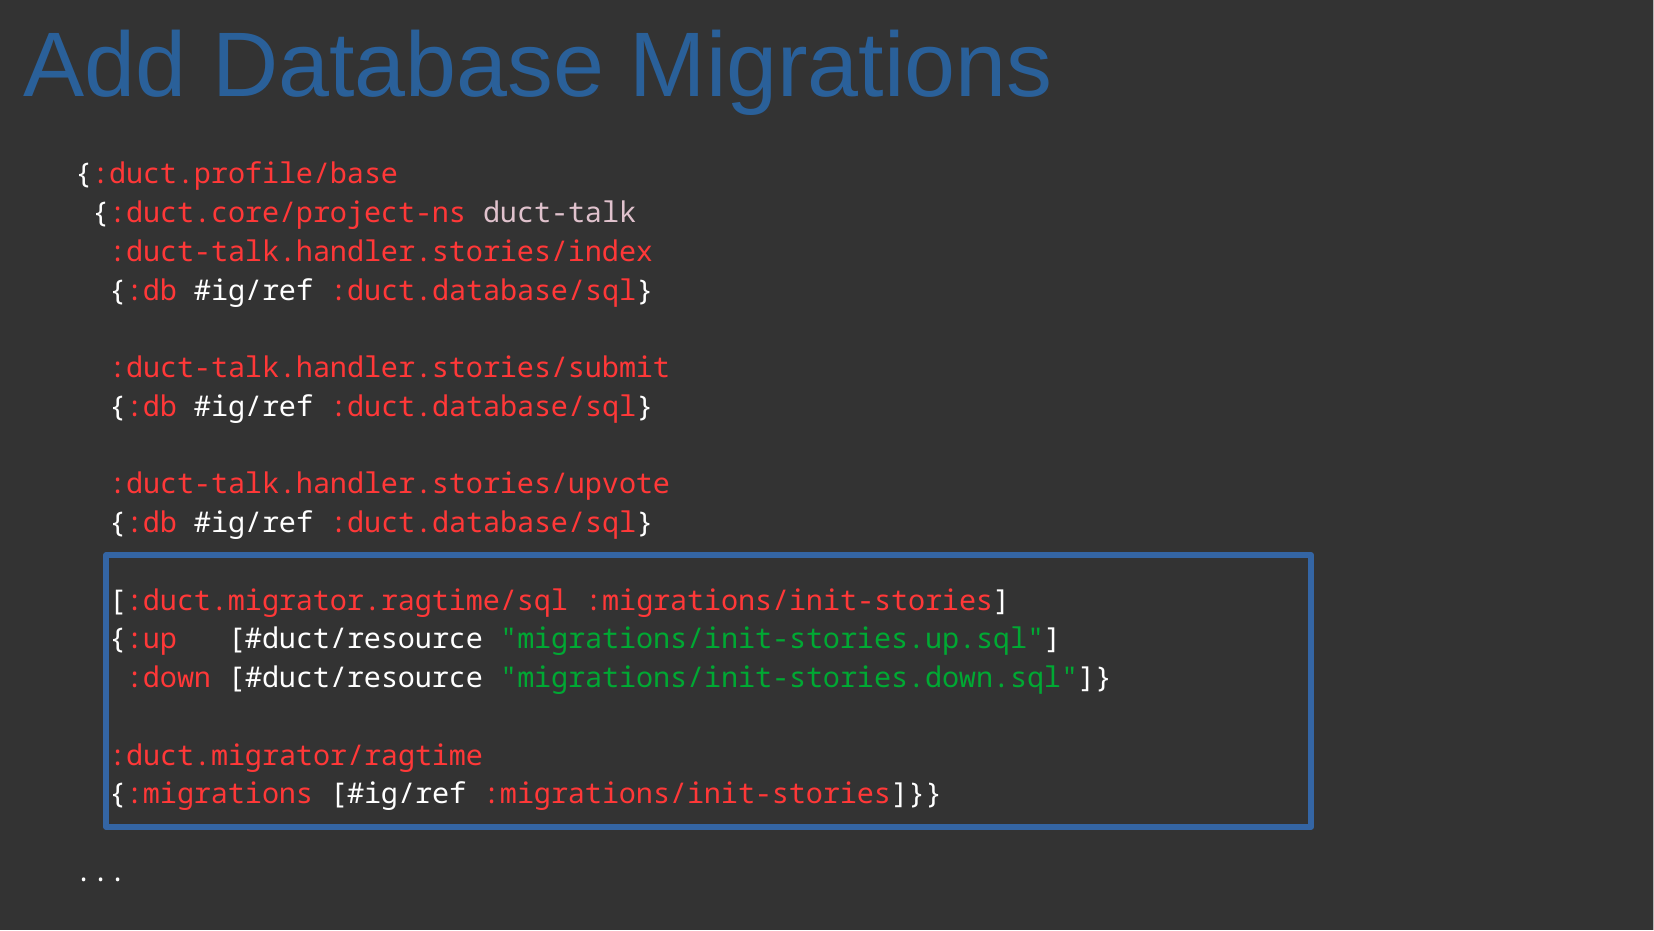

# Add Database Migrations
{:duct.profile/base
 {:duct.core/project-ns duct-talk
 :duct-talk.handler.stories/index
 {:db #ig/ref :duct.database/sql}
 :duct-talk.handler.stories/submit
 {:db #ig/ref :duct.database/sql}
 :duct-talk.handler.stories/upvote
 {:db #ig/ref :duct.database/sql}
 [:duct.migrator.ragtime/sql :migrations/init-stories]
 {:up [#duct/resource "migrations/init-stories.up.sql"]
 :down [#duct/resource "migrations/init-stories.down.sql"]}
 :duct.migrator/ragtime
 {:migrations [#ig/ref :migrations/init-stories]}}
...